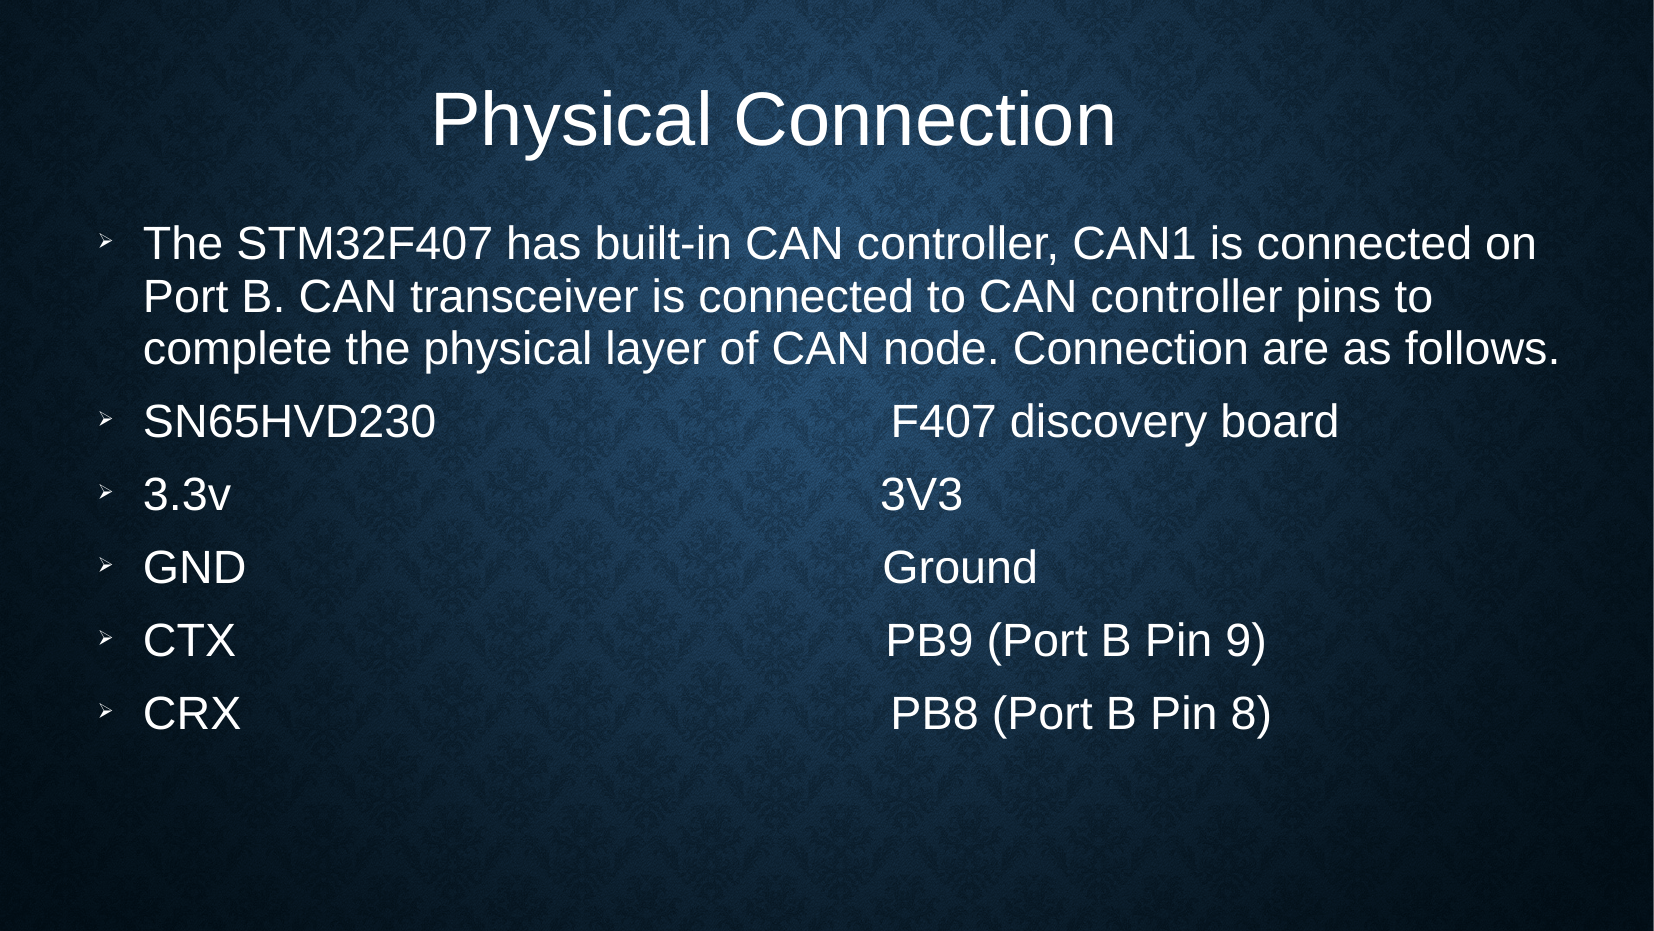

# Physical Connection
The STM32F407 has built-in CAN controller, CAN1 is connected on Port B. CAN transceiver is connected to CAN controller pins to complete the physical layer of CAN node. Connection are as follows.
SN65HVD230 F407 discovery board
3.3v 3V3
GND Ground
CTX PB9 (Port B Pin 9)
CRX PB8 (Port B Pin 8)